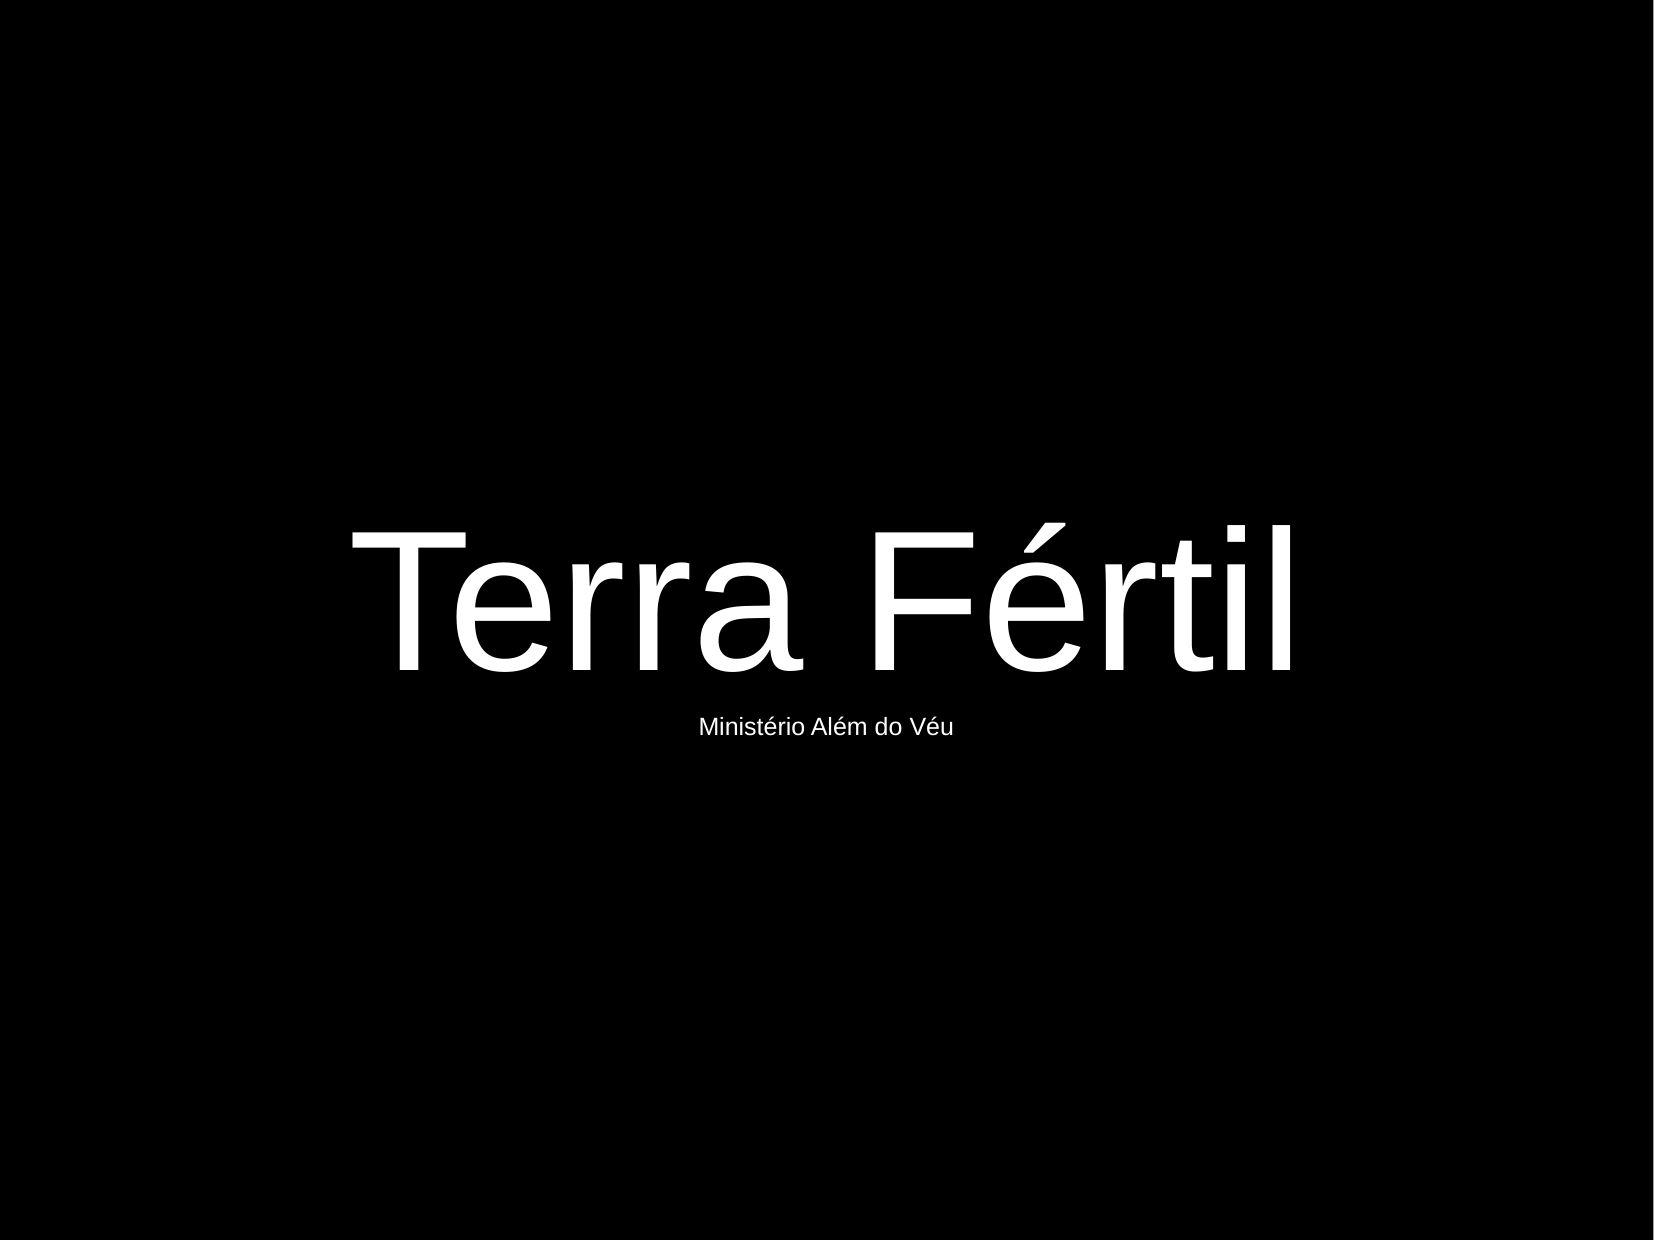

# Terra Fértil
Ministério Além do Véu